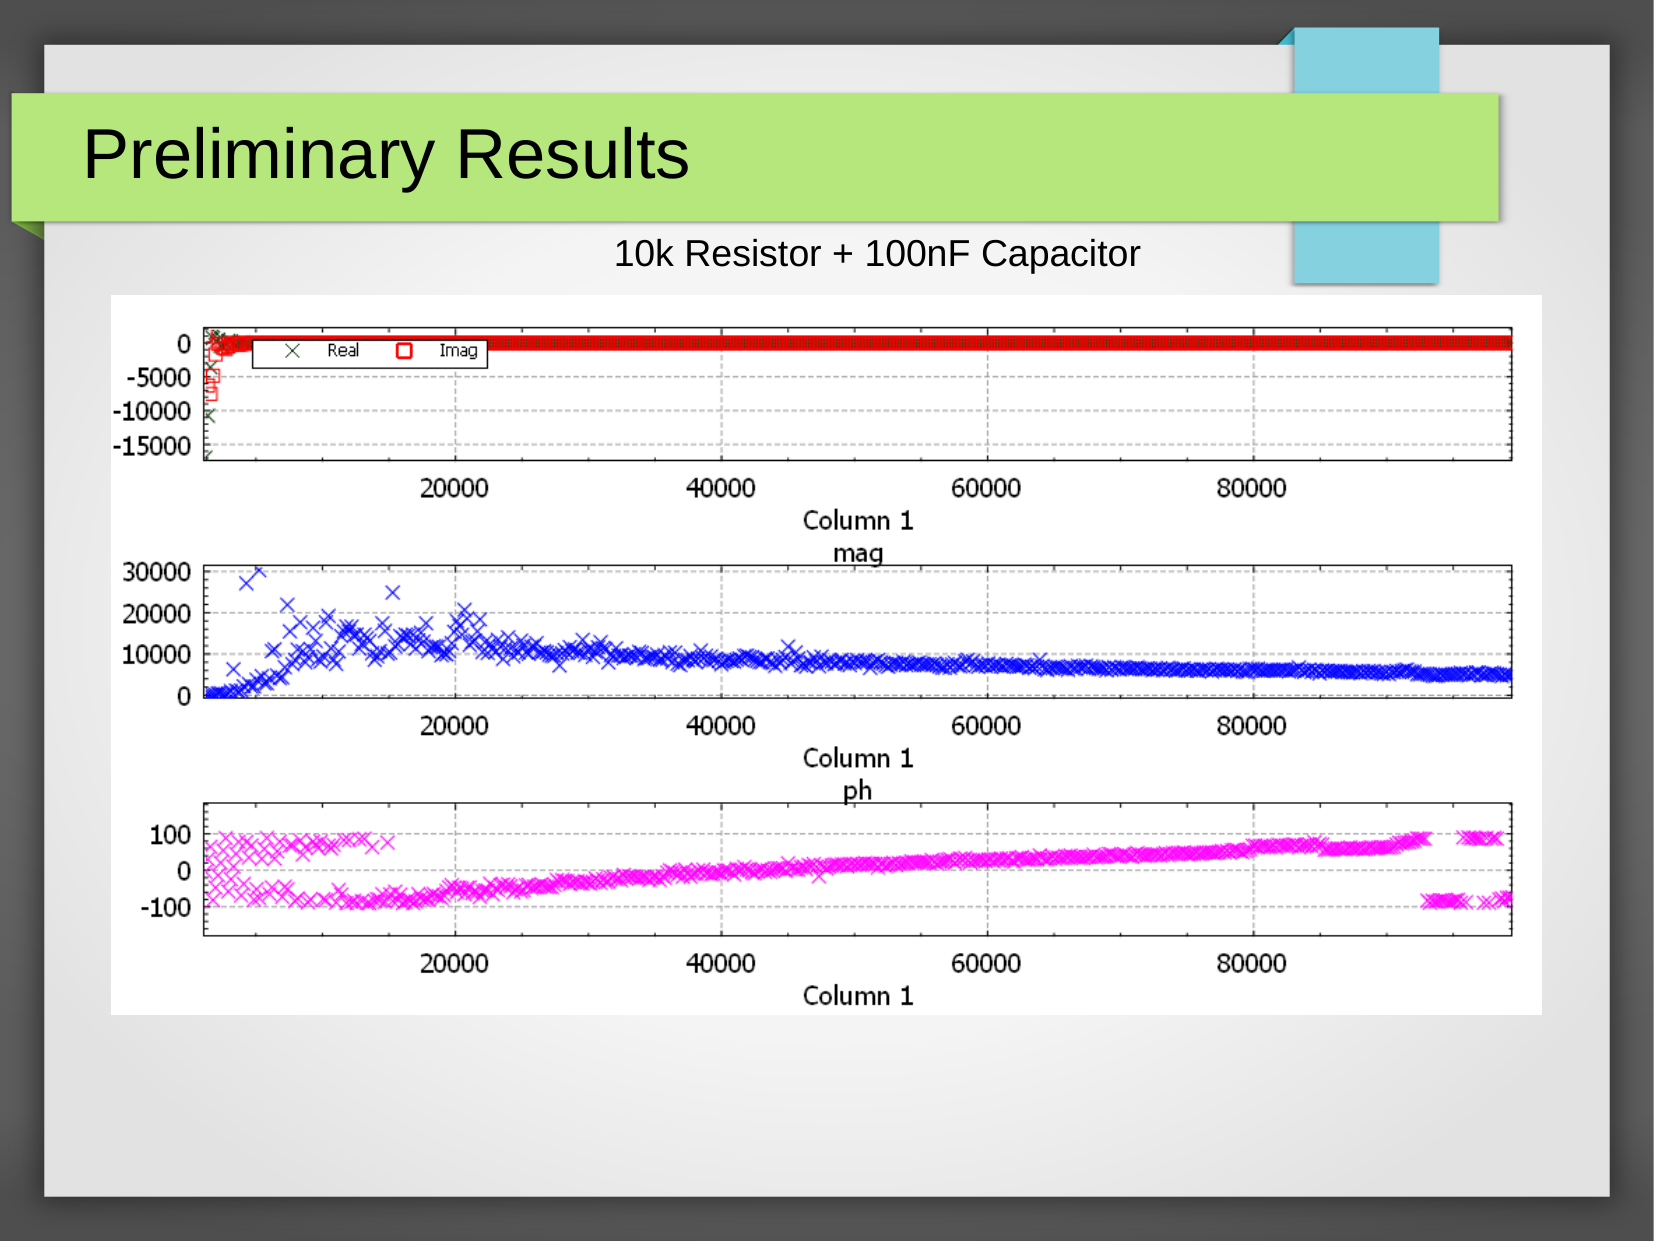

# Preliminary Results
10k Resistor + 100nF Capacitor